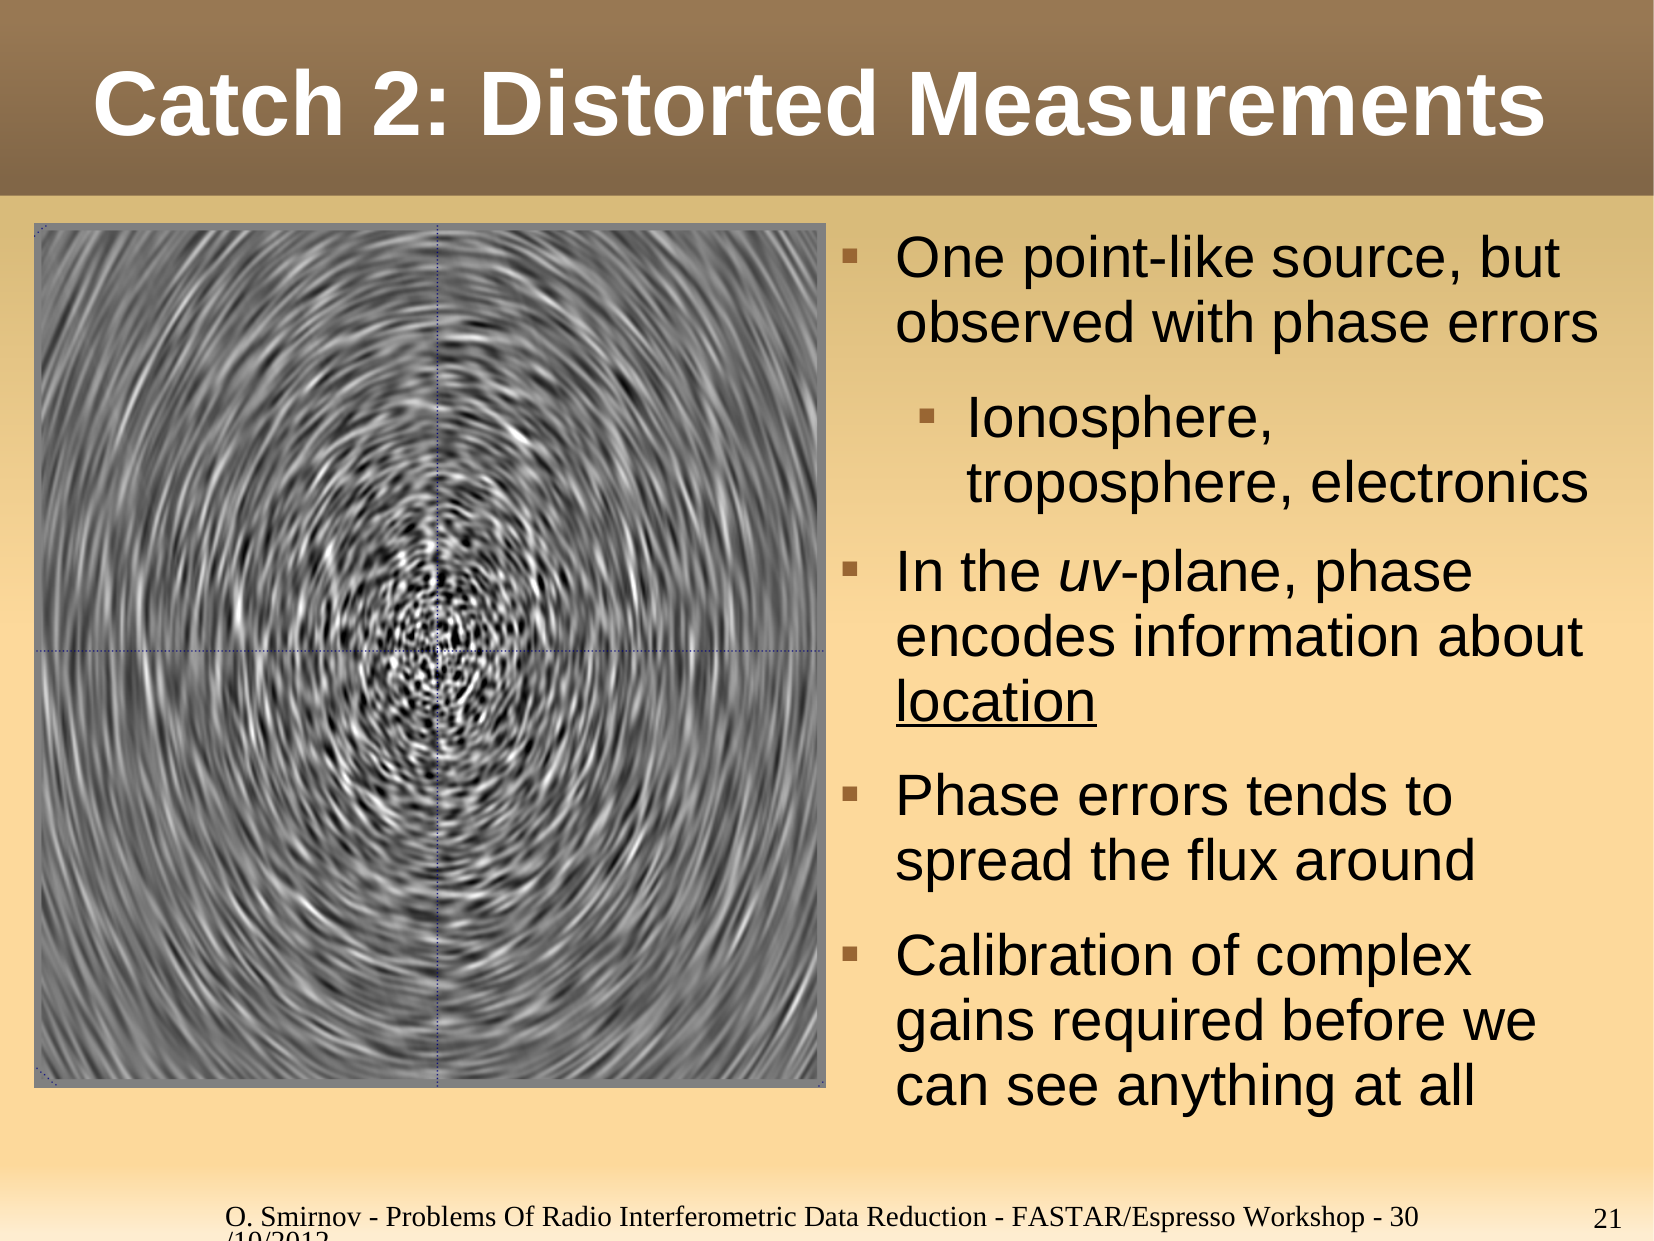

# Catch 2: Distorted Measurements
One point-like source, but observed with phase errors
Ionosphere, troposphere, electronics
In the uv-plane, phase encodes information about location
Phase errors tends to spread the flux around
Calibration of complex gains required before we can see anything at all
O. Smirnov - Problems Of Radio Interferometric Data Reduction - FASTAR/Espresso Workshop - 30/10/2012
21